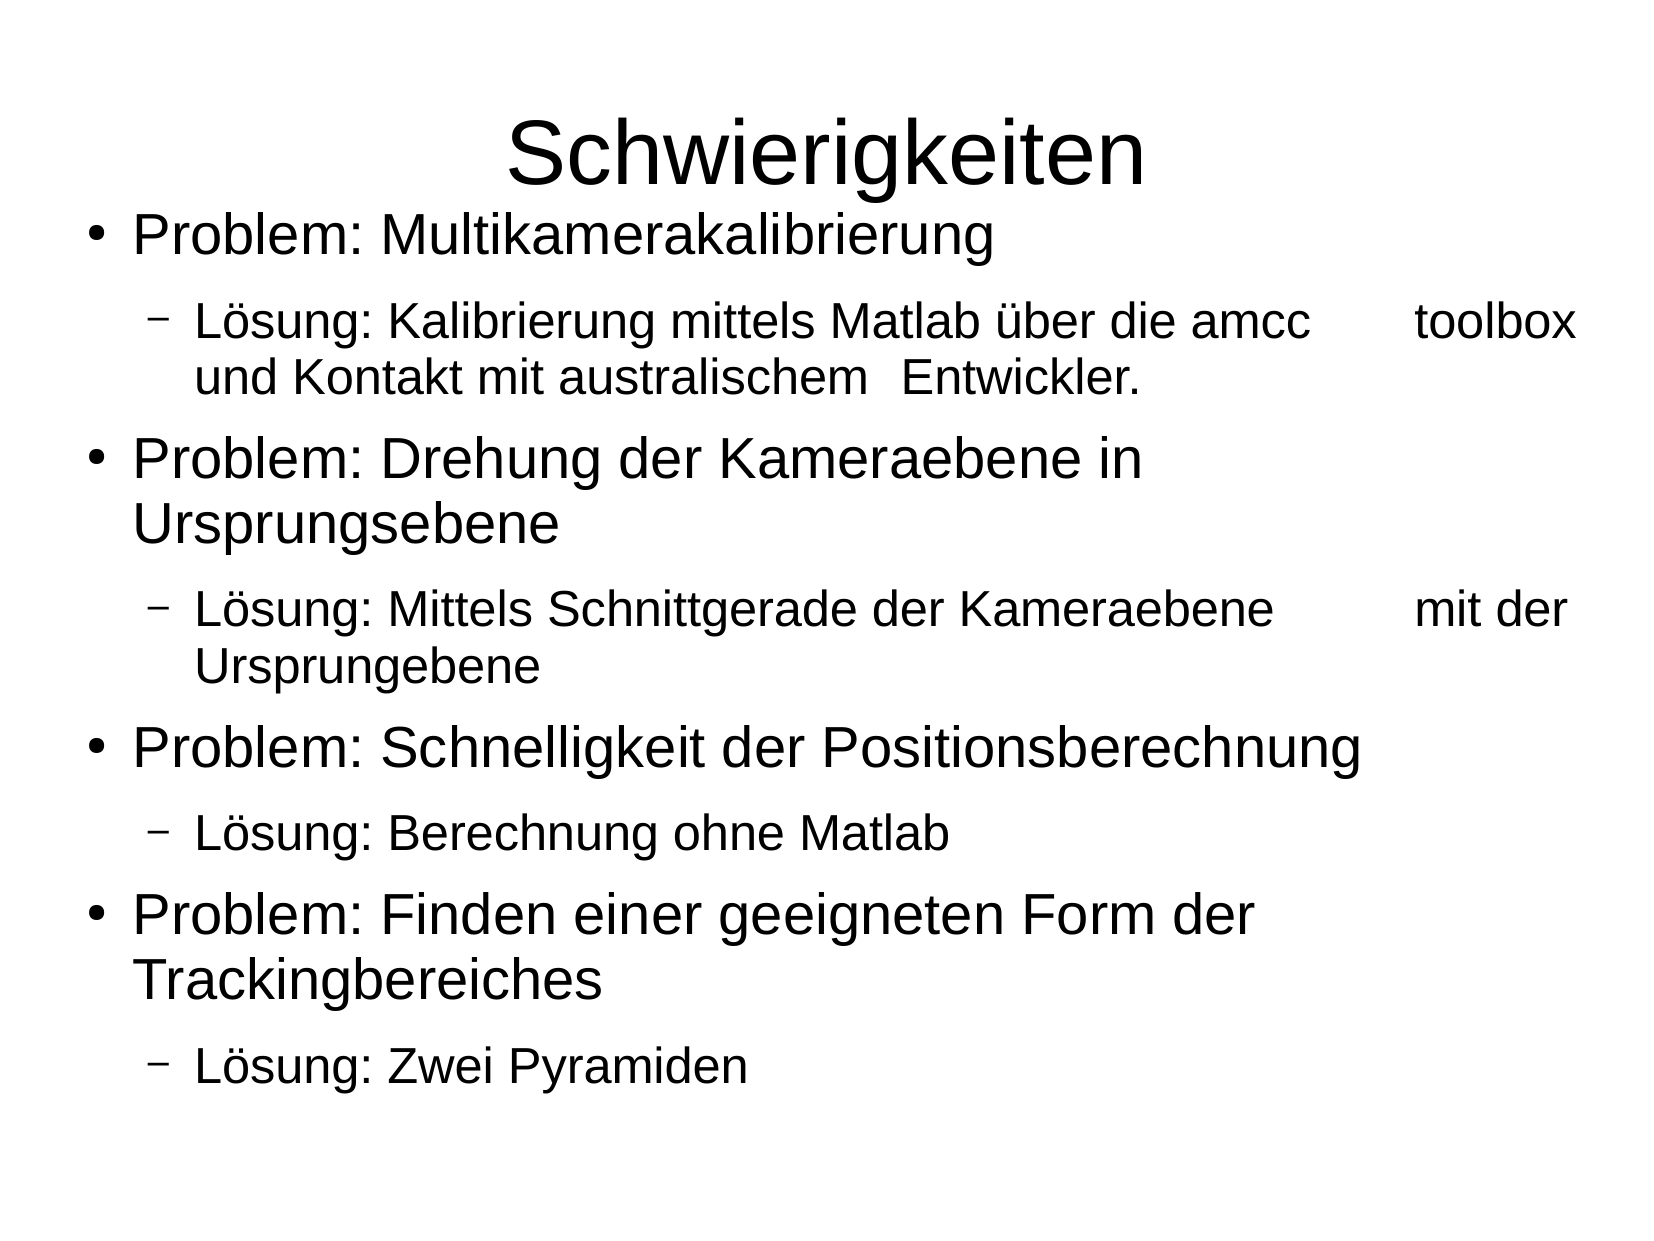

# Schwierigkeiten
Problem: Multikamerakalibrierung
Lösung: Kalibrierung mittels Matlab über die amcc 				toolbox und Kontakt mit australischem 					Entwickler.
Problem: Drehung der Kameraebene in 							Ursprungsebene
Lösung: Mittels Schnittgerade der Kameraebene 				mit der Ursprungebene
Problem: Schnelligkeit der Positionsberechnung
Lösung: Berechnung ohne Matlab
Problem: Finden einer geeigneten Form der 								Trackingbereiches
Lösung: Zwei Pyramiden